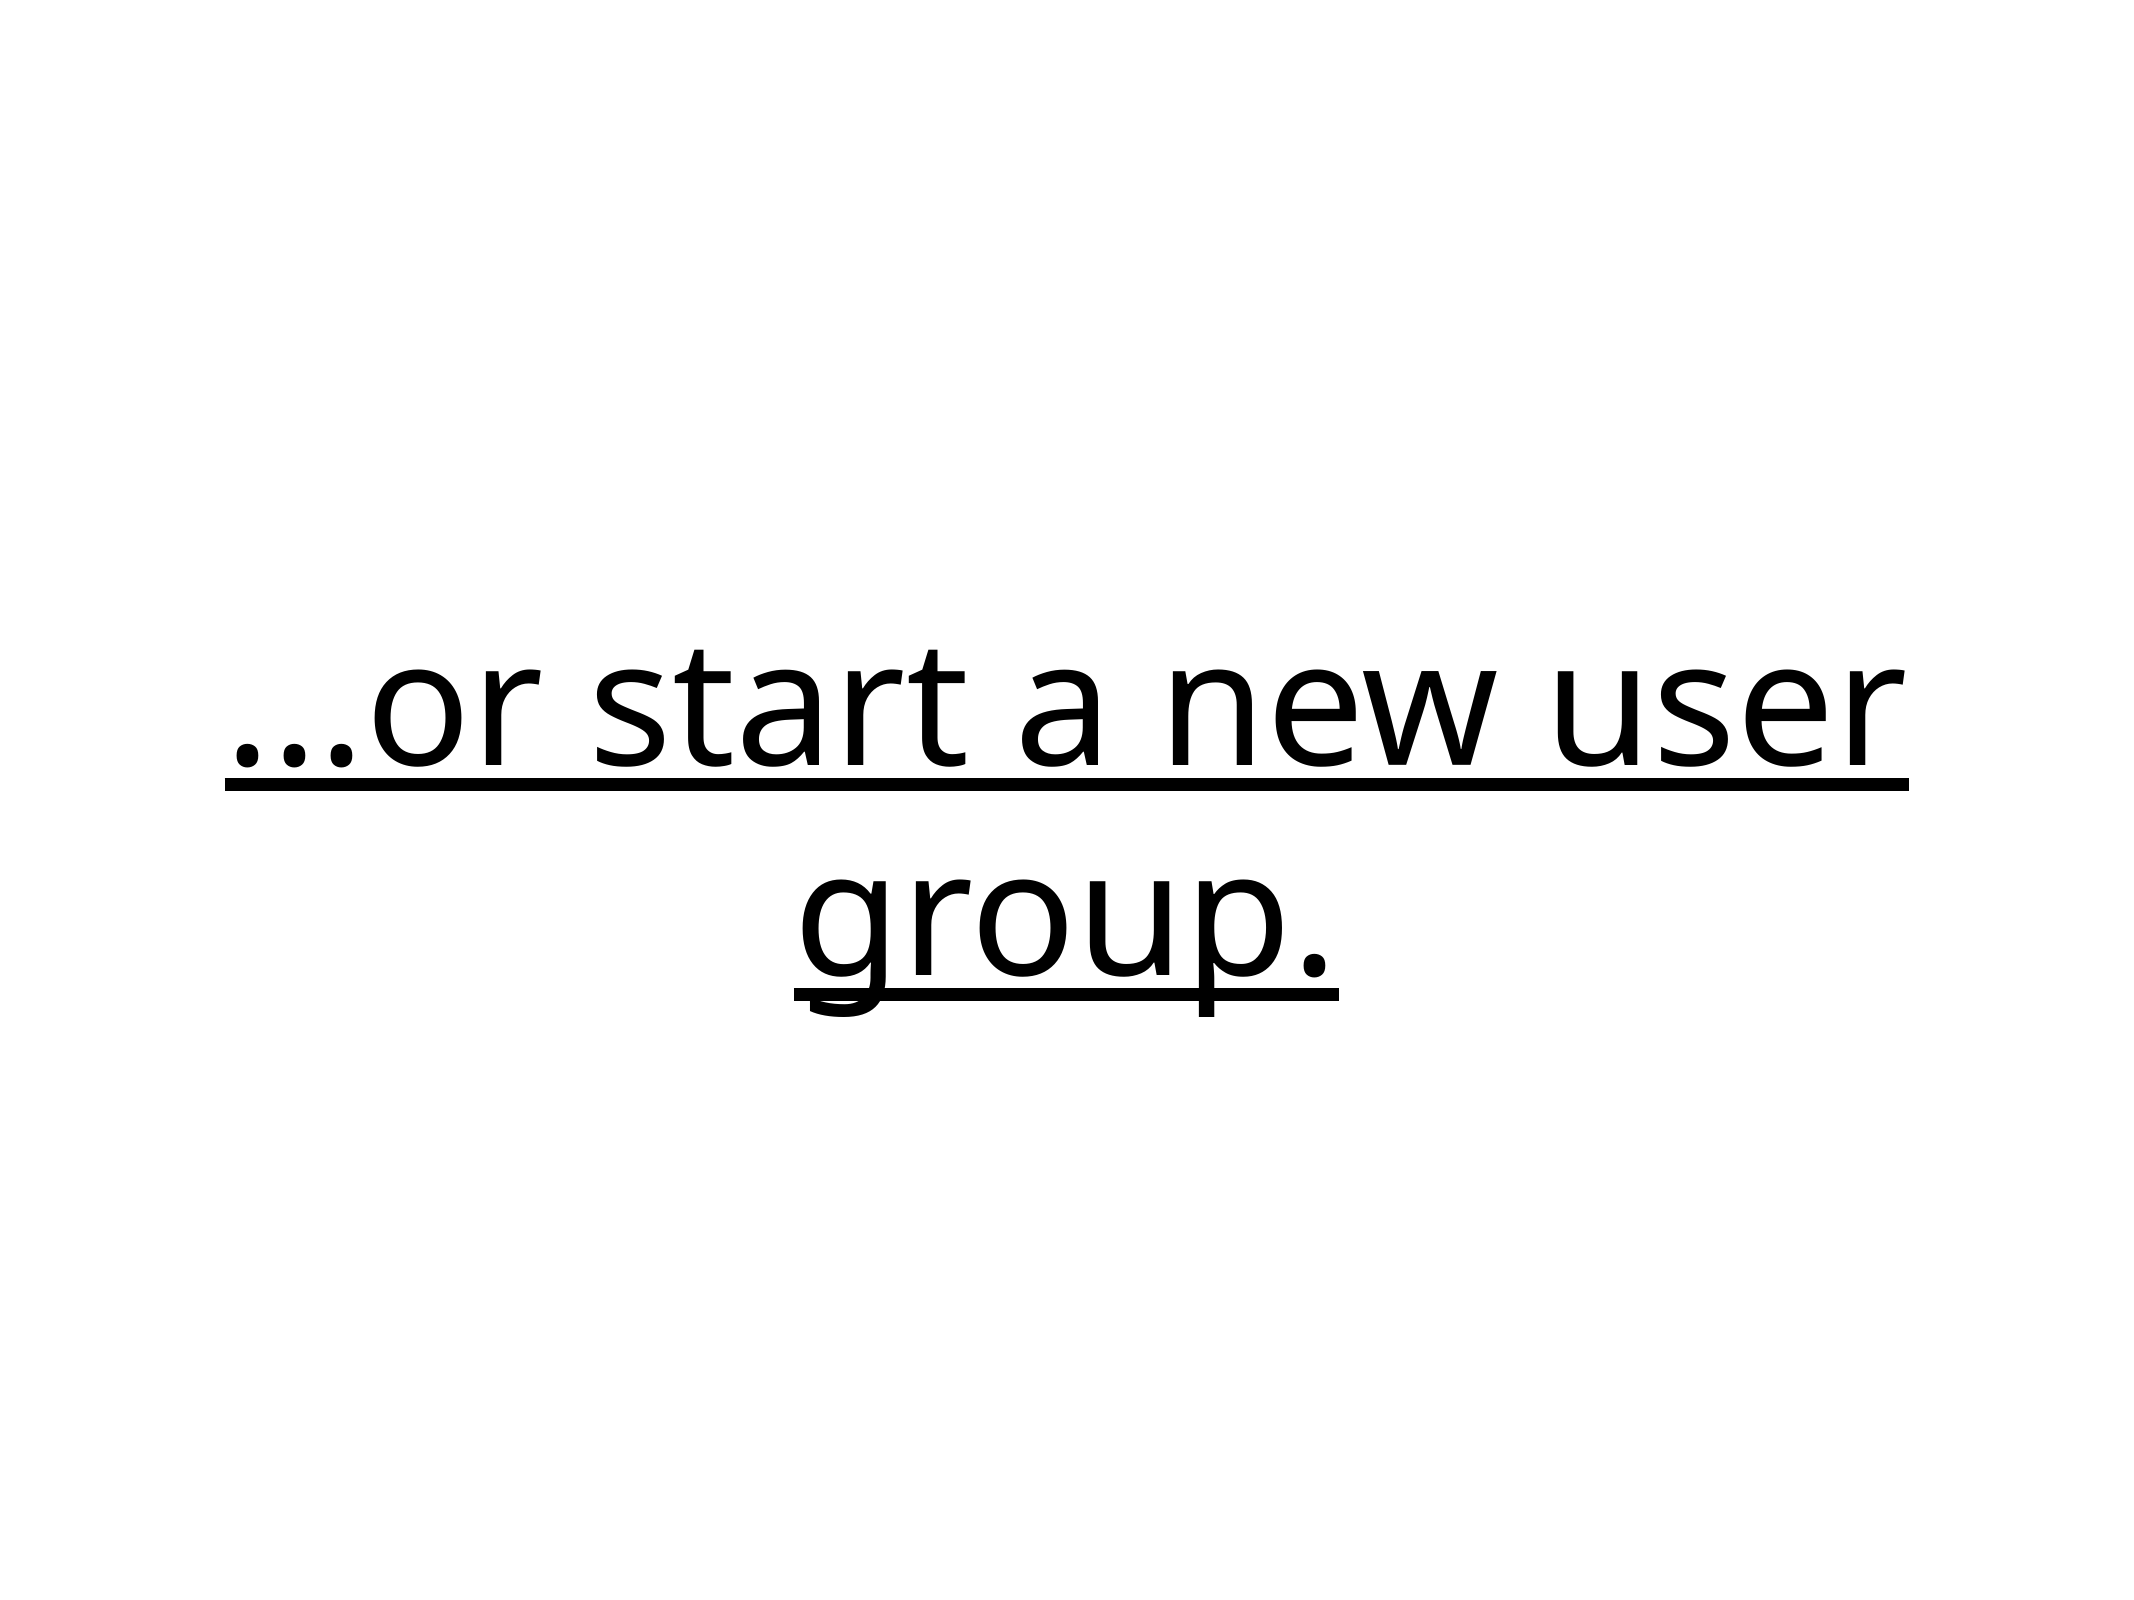

# ...or start a new user group.